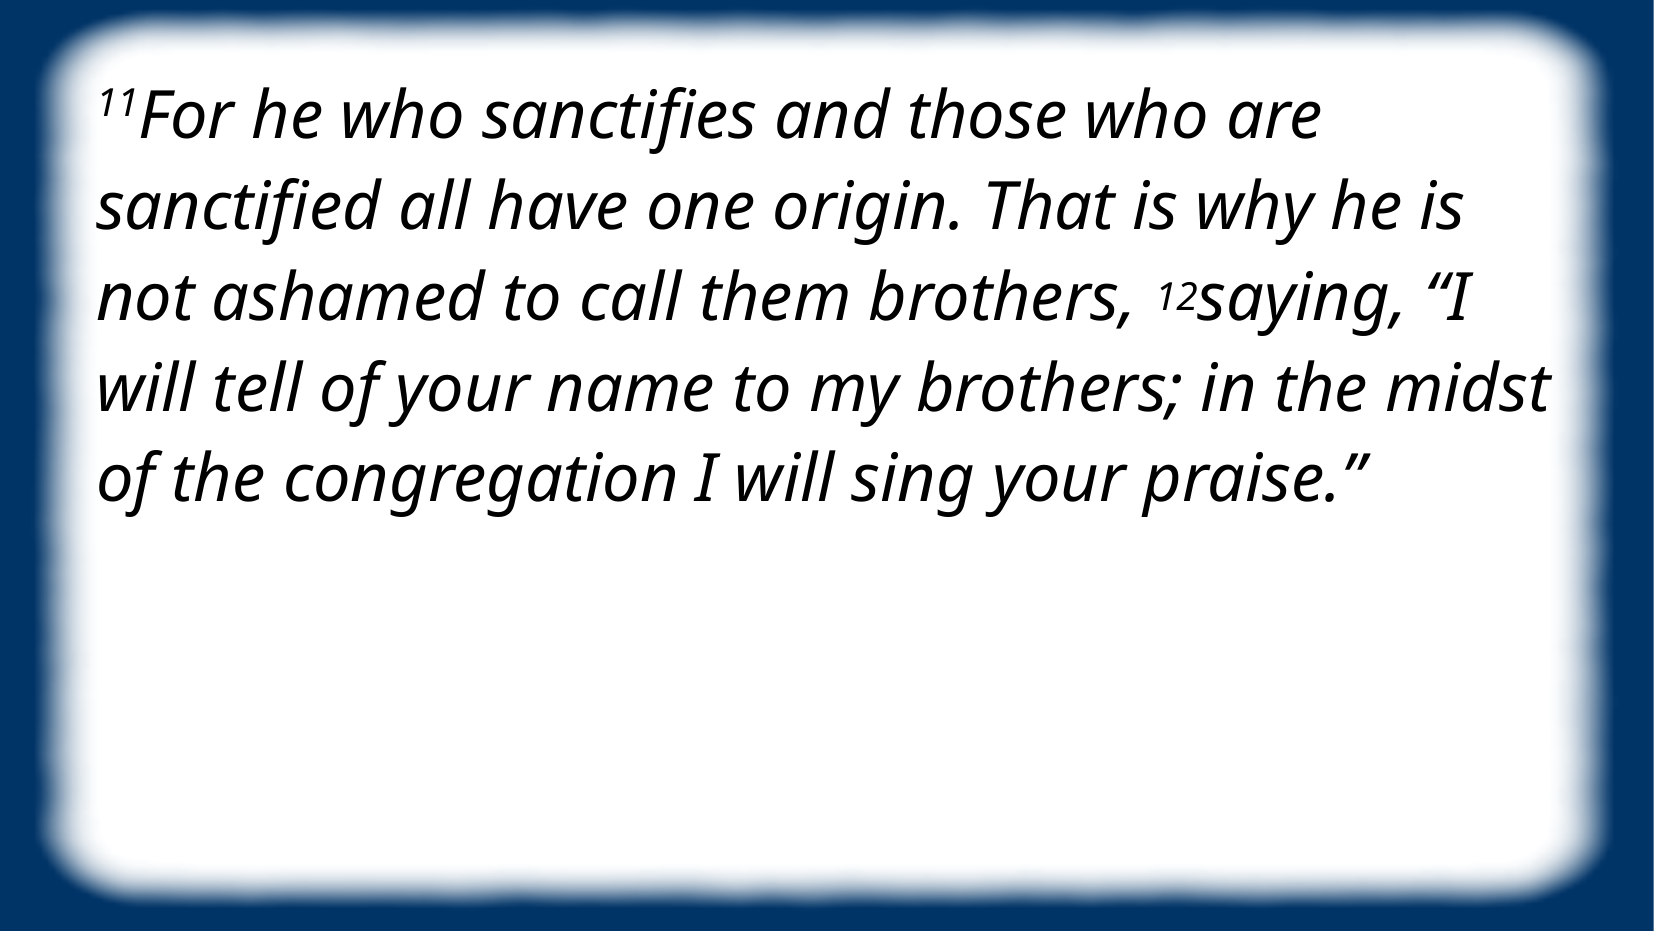

11For he who sanctifies and those who are sanctified all have one origin. That is why he is not ashamed to call them brothers, 12saying, “I will tell of your name to my brothers; in the midst of the congregation I will sing your praise.”